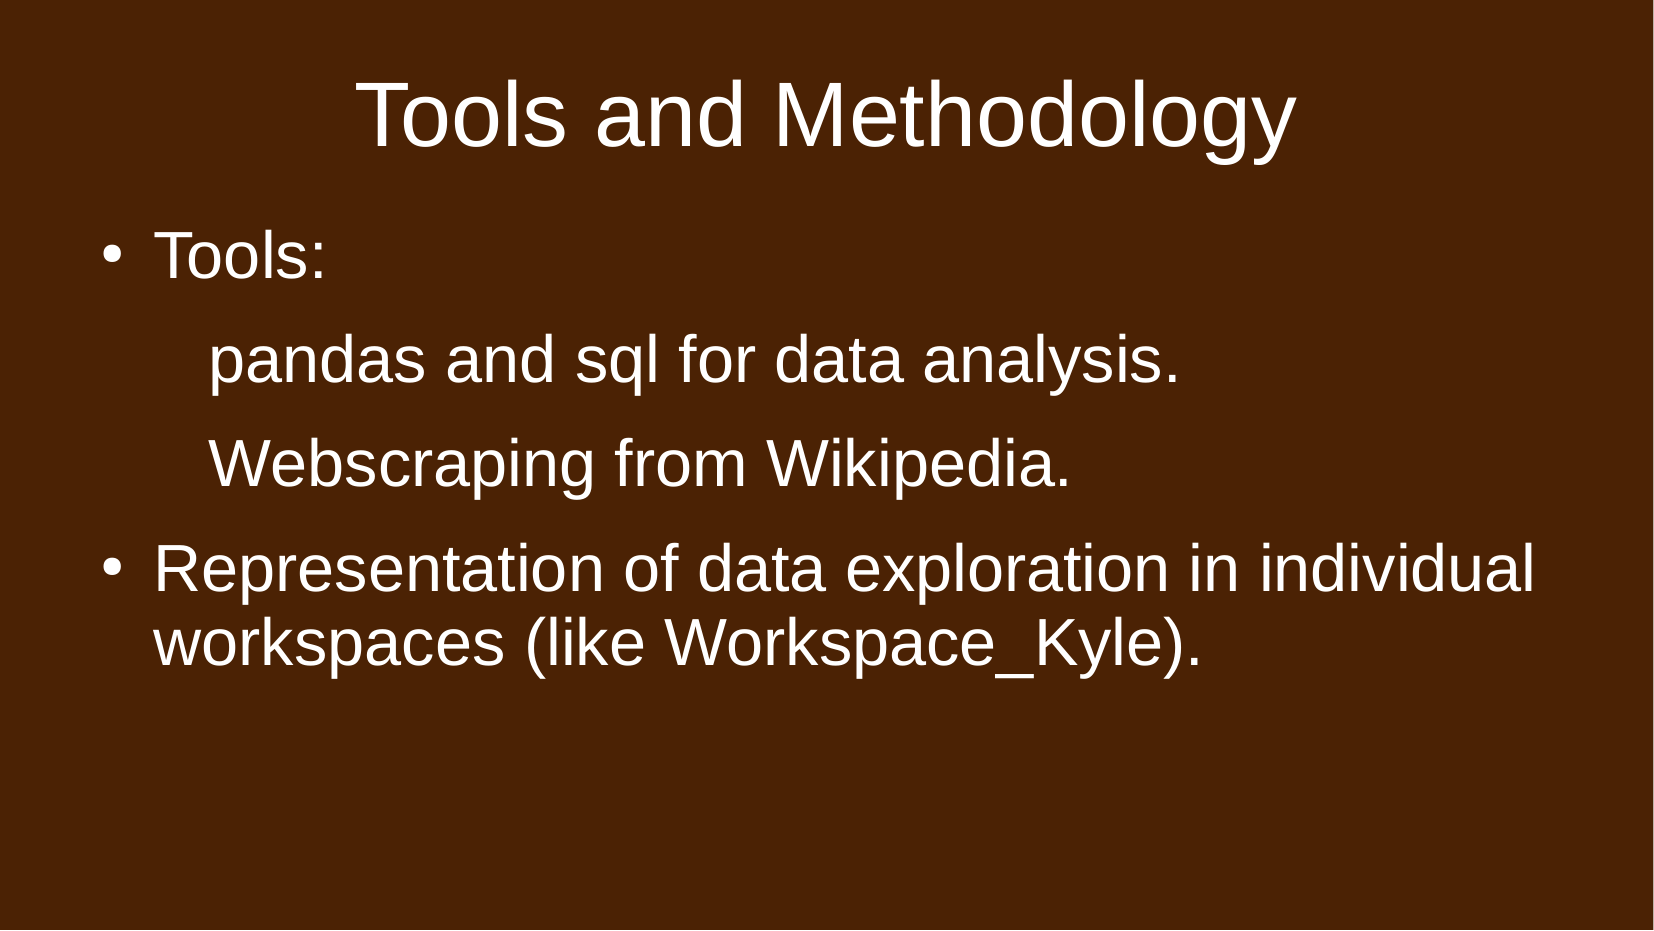

# Tools and Methodology
Tools:
 pandas and sql for data analysis.
 Webscraping from Wikipedia.
Representation of data exploration in individual workspaces (like Workspace_Kyle).